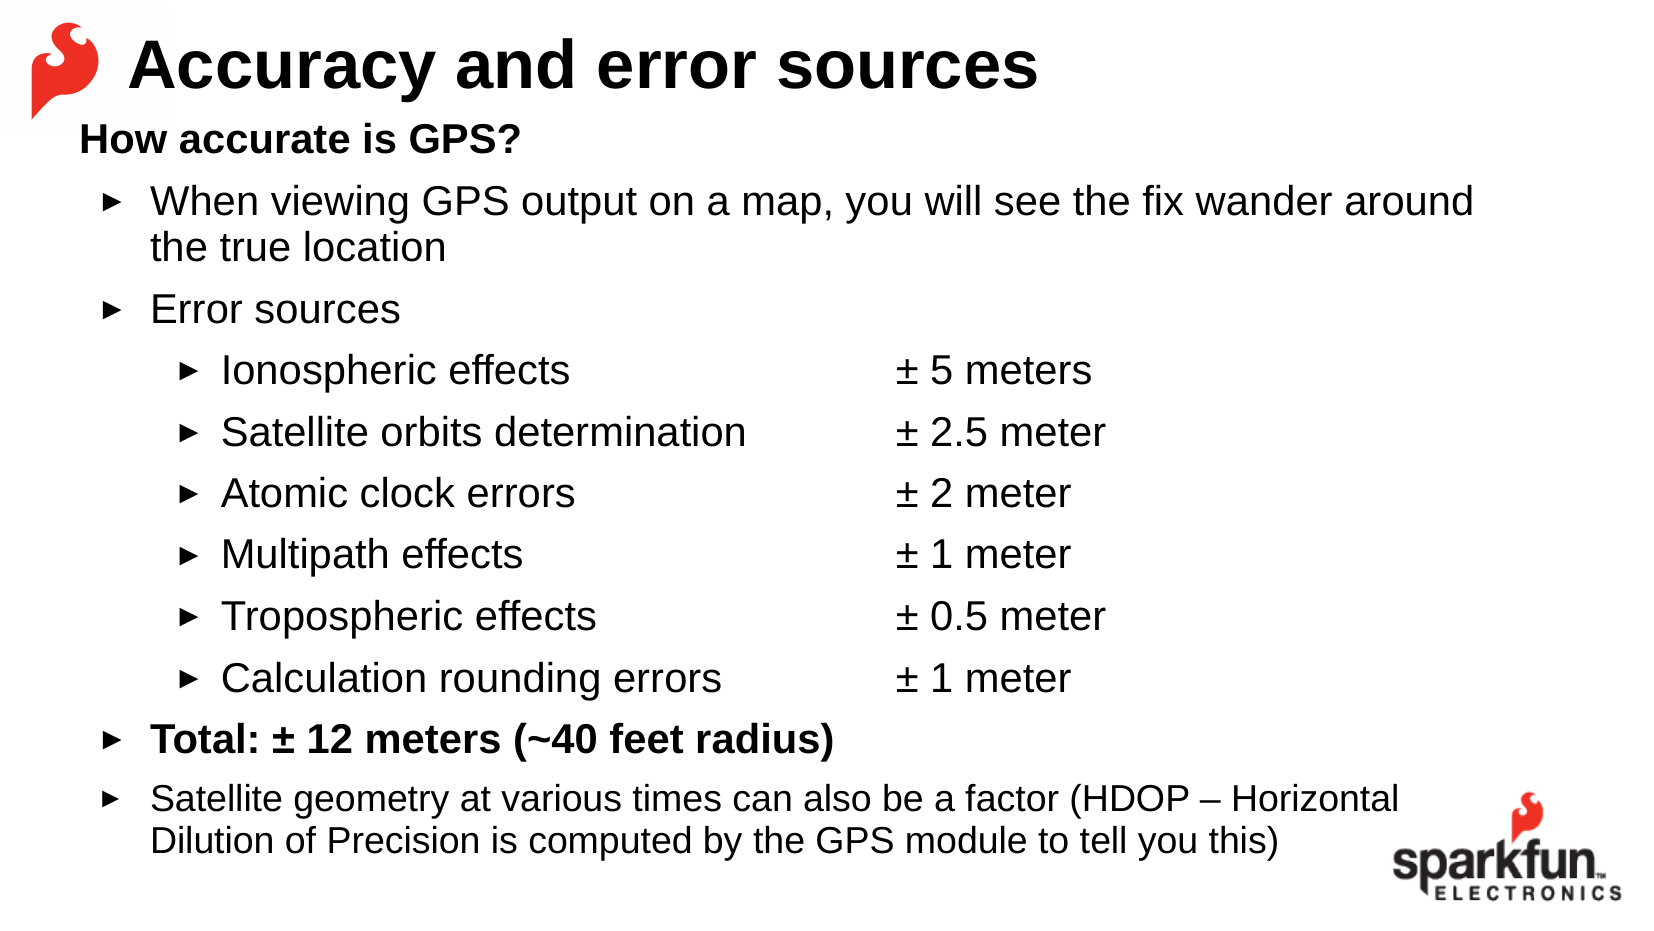

# Accuracy and error sources
How accurate is GPS?
When viewing GPS output on a map, you will see the fix wander around
the true location
Error sources
Ionospheric effects 					± 5 meters
Satellite orbits determination		± 2.5 meter
Atomic clock errors					± 2 meter
Multipath effects					± 1 meter
Tropospheric effects				± 0.5 meter
Calculation rounding errors			± 1 meter
Total: ± 12 meters (~40 feet radius)
Satellite geometry at various times can also be a factor (HDOP – Horizontal
Dilution of Precision is computed by the GPS module to tell you this)